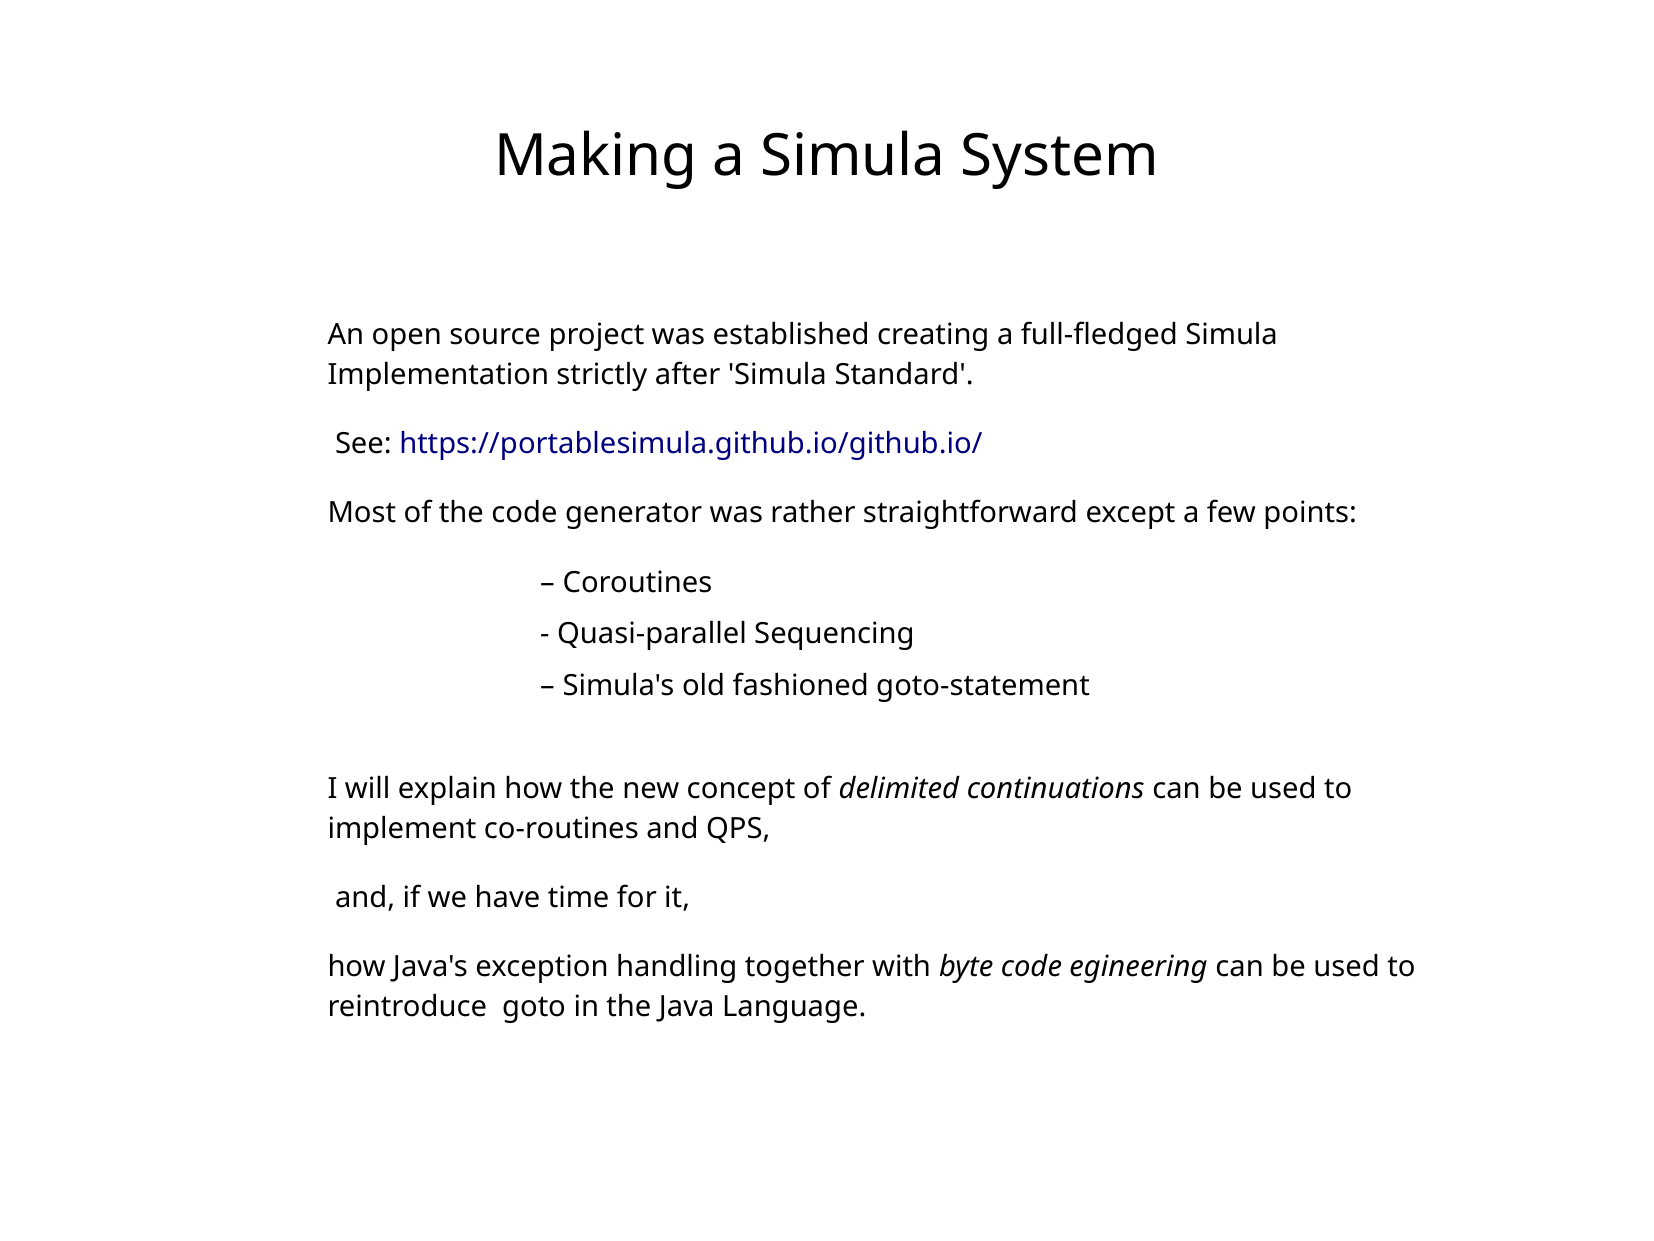

# Making a Simula System
An open source project was established creating a full-fledged Simula Implementation strictly after 'Simula Standard'.
 See: https://portablesimula.github.io/github.io/
Most of the code generator was rather straightforward except a few points:
– Coroutines
- Quasi-parallel Sequencing
– Simula's old fashioned goto-statement
I will explain how the new concept of delimited continuations can be used to implement co-routines and QPS,
 and, if we have time for it,
how Java's exception handling together with byte code egineering can be used to reintroduce goto in the Java Language.